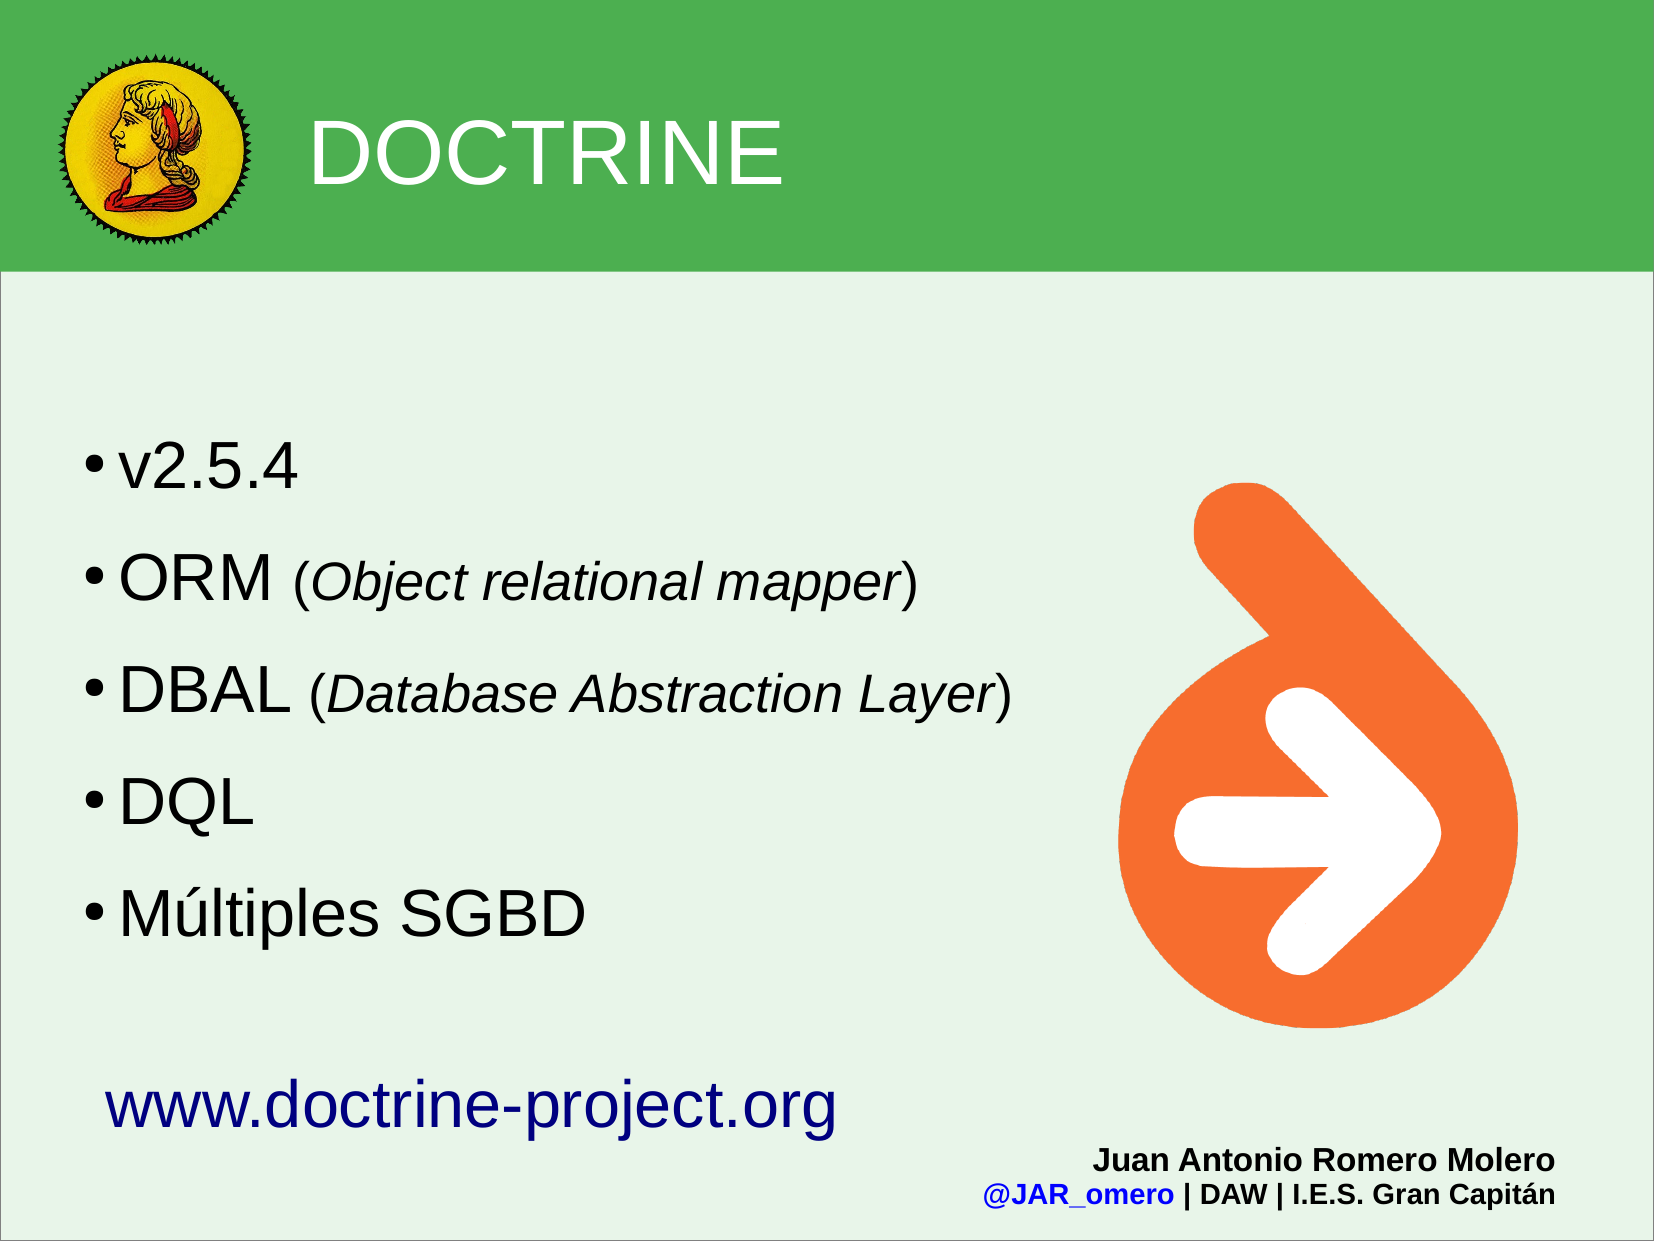

# DOCTRINE
v2.5.4
ORM (Object relational mapper)
DBAL (Database Abstraction Layer)
DQL
Múltiples SGBD
www.doctrine-project.org
Juan Antonio Romero Molero
@JAR_omero | DAW | I.E.S. Gran Capitán